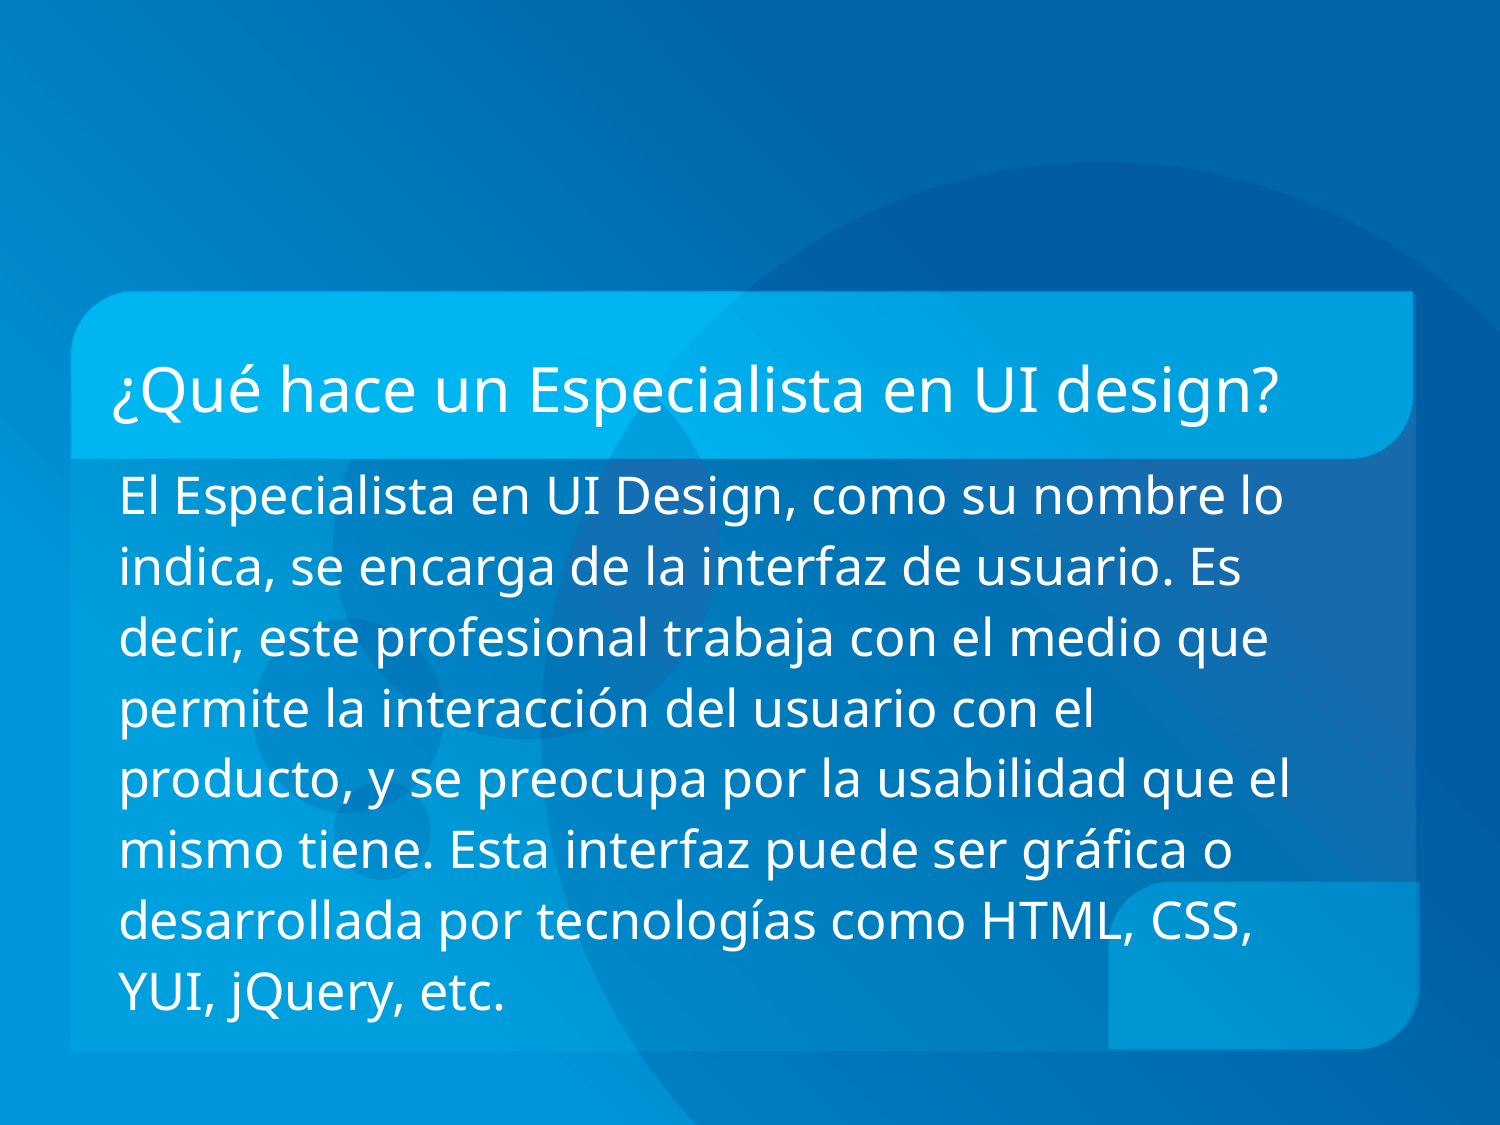

# ¿Qué hace un Especialista en UI design?
El Especialista en UI Design, como su nombre lo indica, se encarga de la interfaz de usuario. Es decir, este profesional trabaja con el medio que permite la interacción del usuario con el producto, y se preocupa por la usabilidad que el mismo tiene. Esta interfaz puede ser gráfica o desarrollada por tecnologías como HTML, CSS, YUI, jQuery, etc.